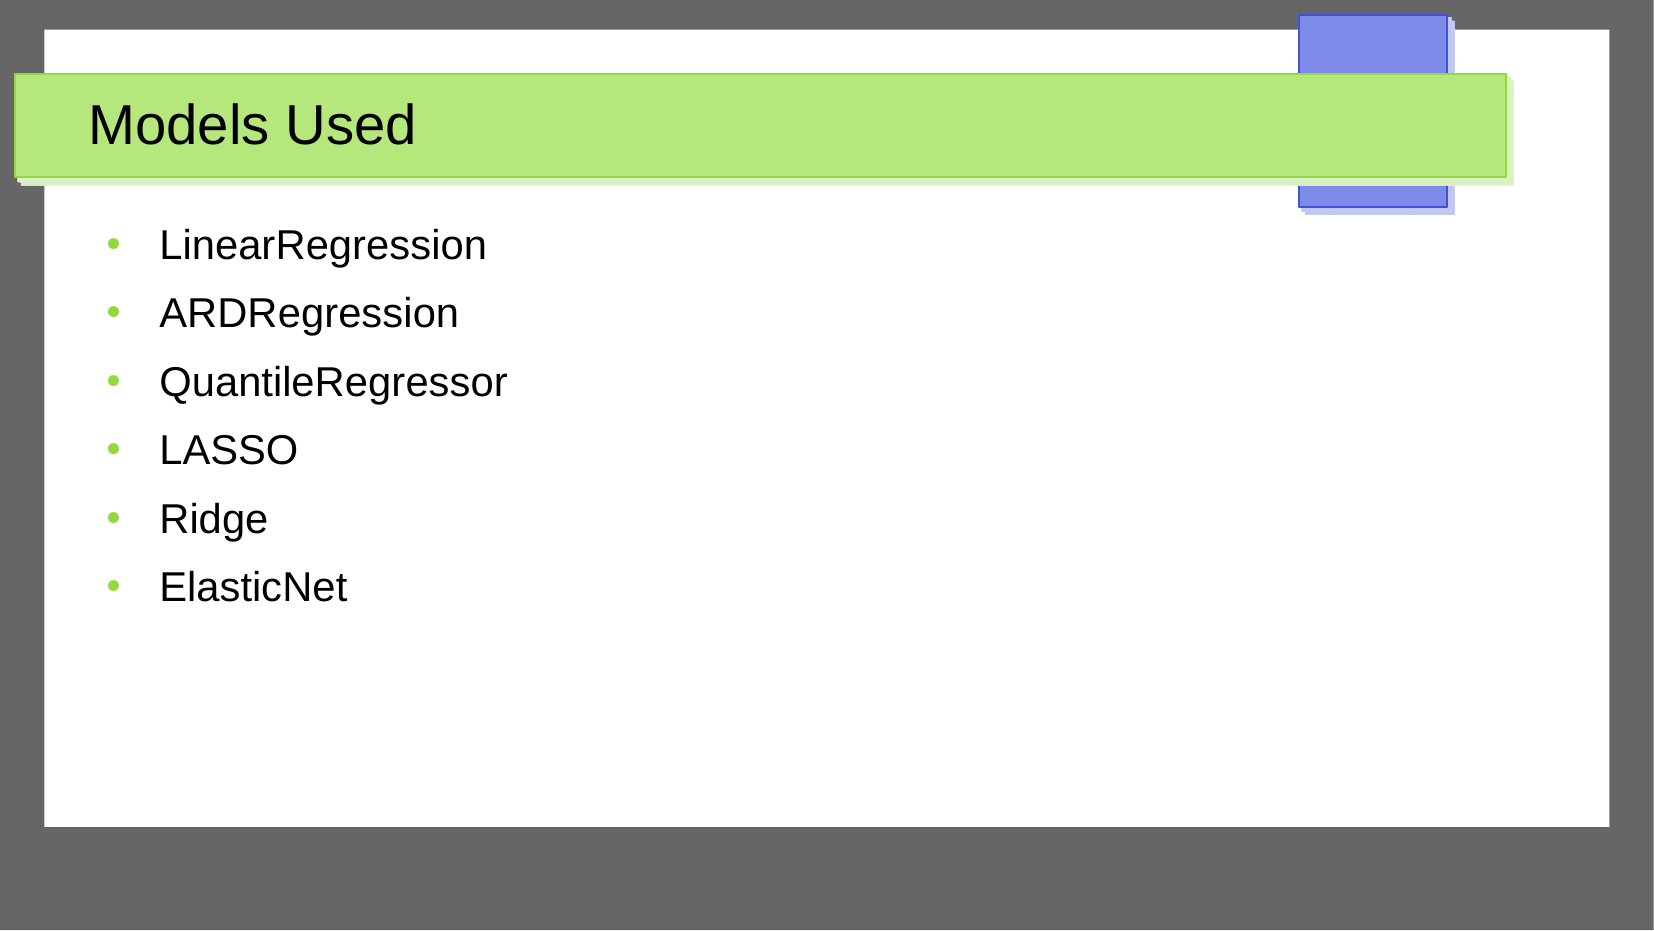

# Models Used
LinearRegression
ARDRegression
QuantileRegressor
LASSO
Ridge
ElasticNet